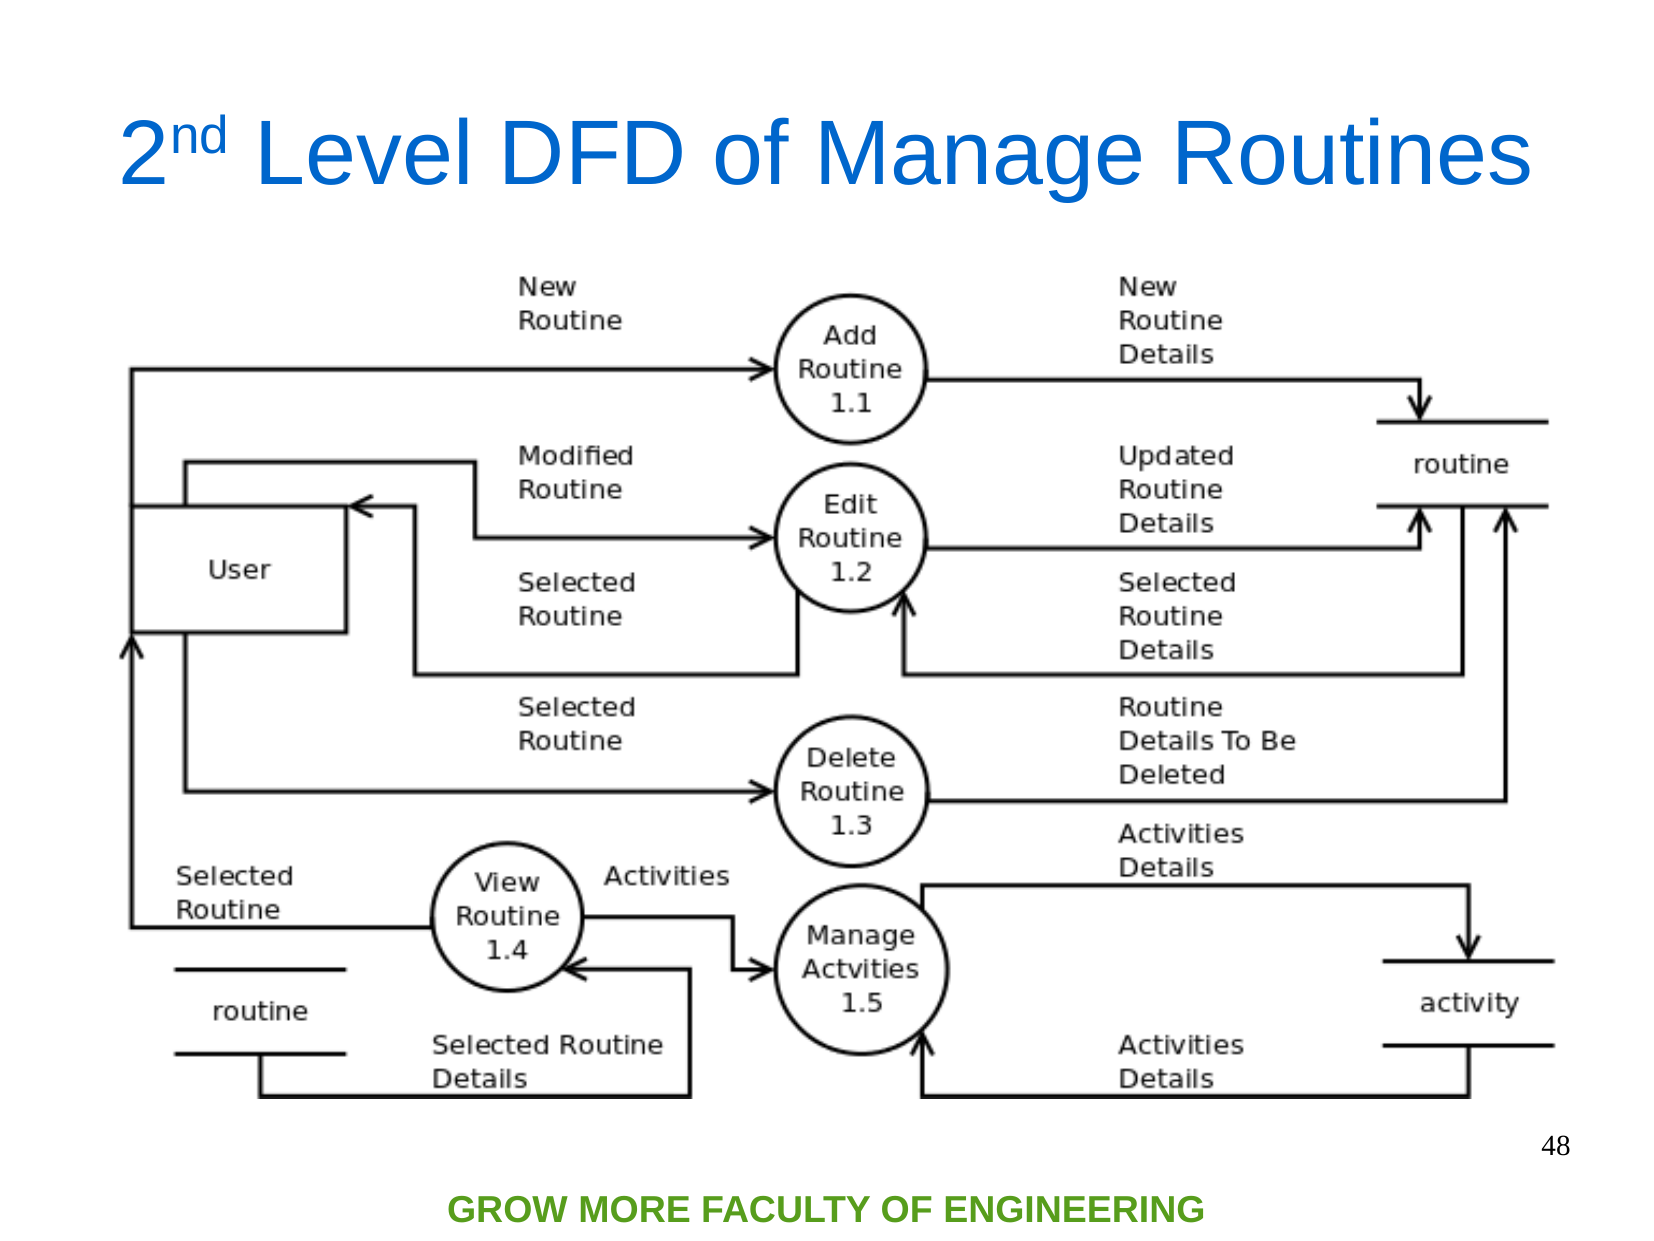

# 2nd Level DFD of Manage Routines
48